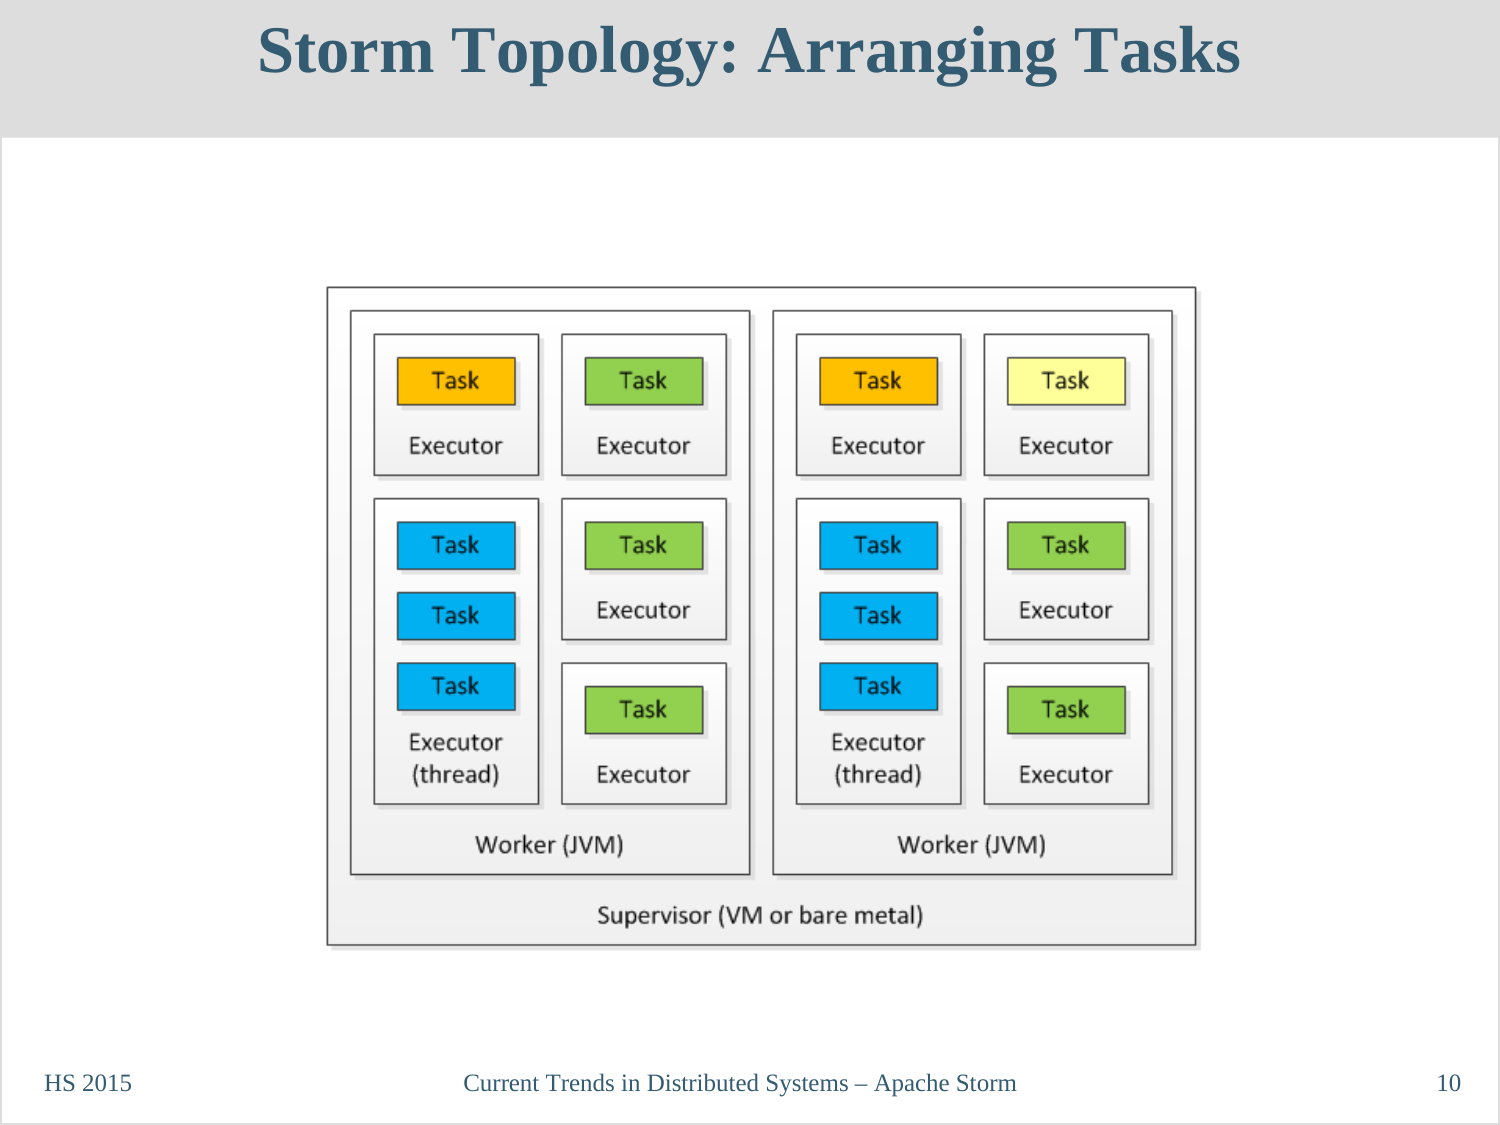

# Storm Topology: Arranging Tasks
HS 2015
Current Trends in Distributed Systems – Apache Storm